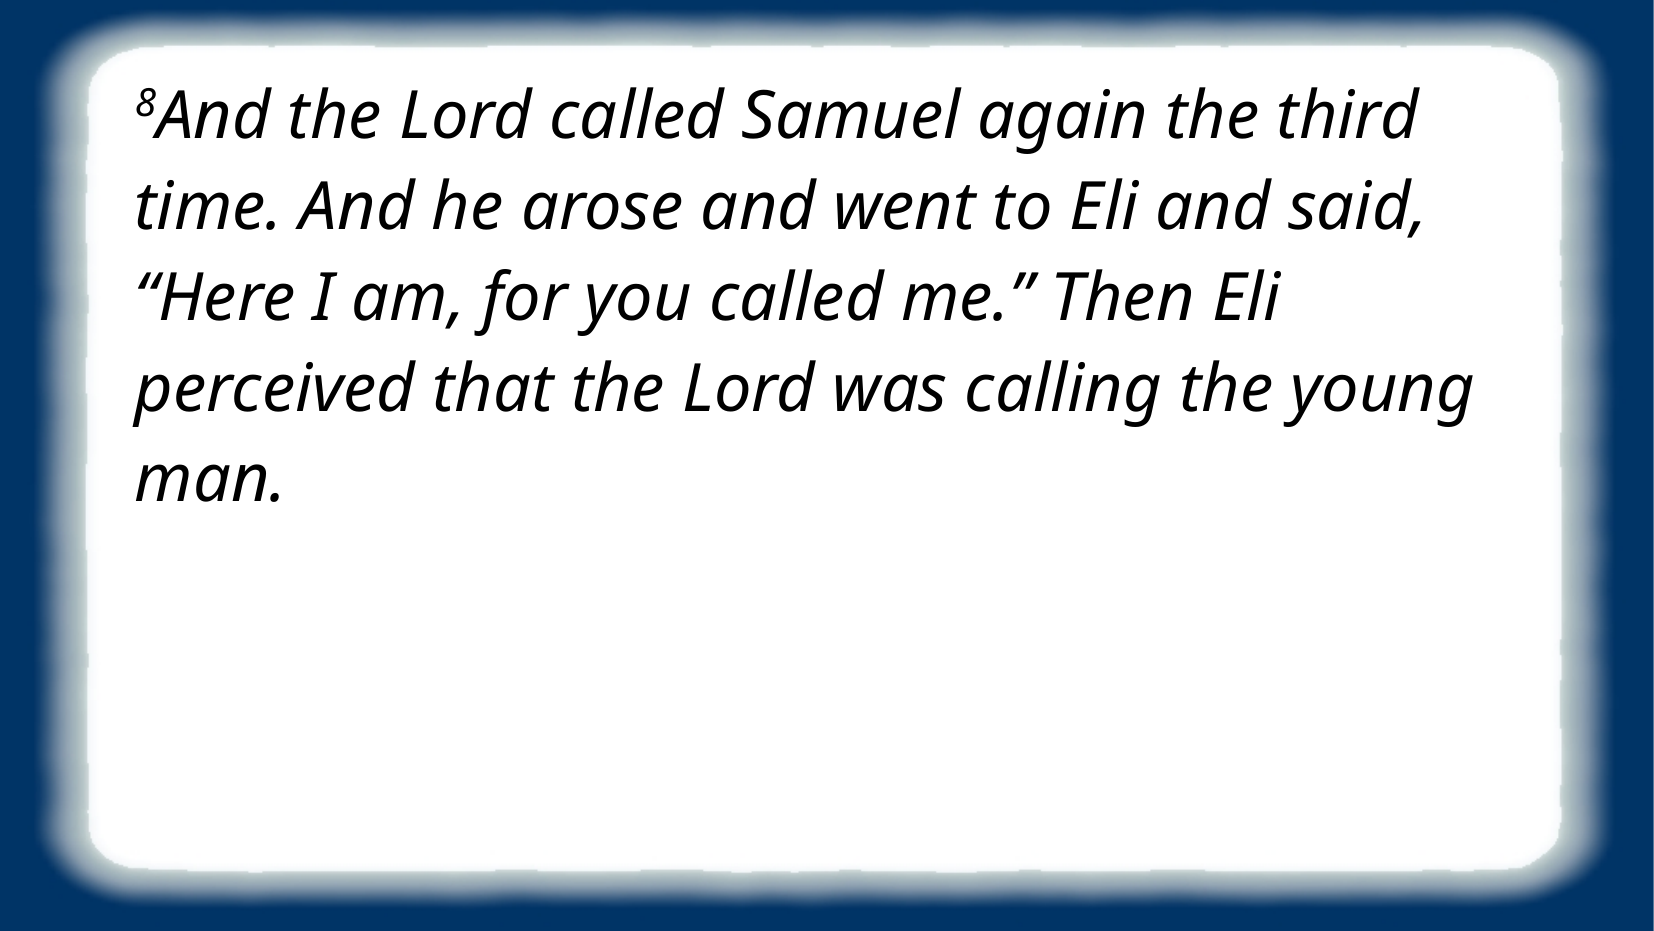

8And the Lord called Samuel again the third time. And he arose and went to Eli and said, “Here I am, for you called me.” Then Eli perceived that the Lord was calling the young man.